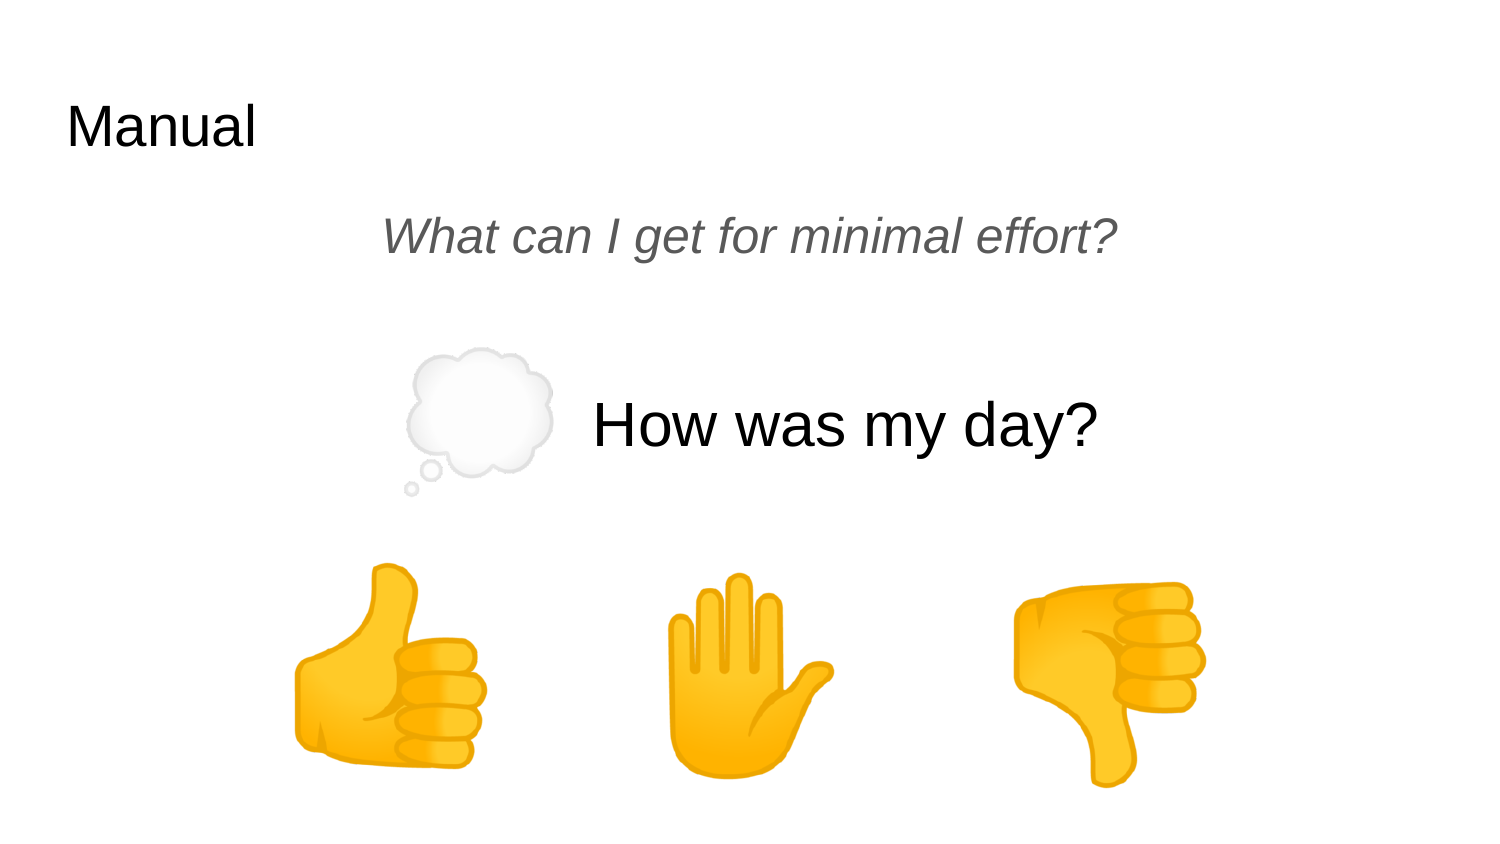

# Manual
What can I get for minimal effort?
How was my day?